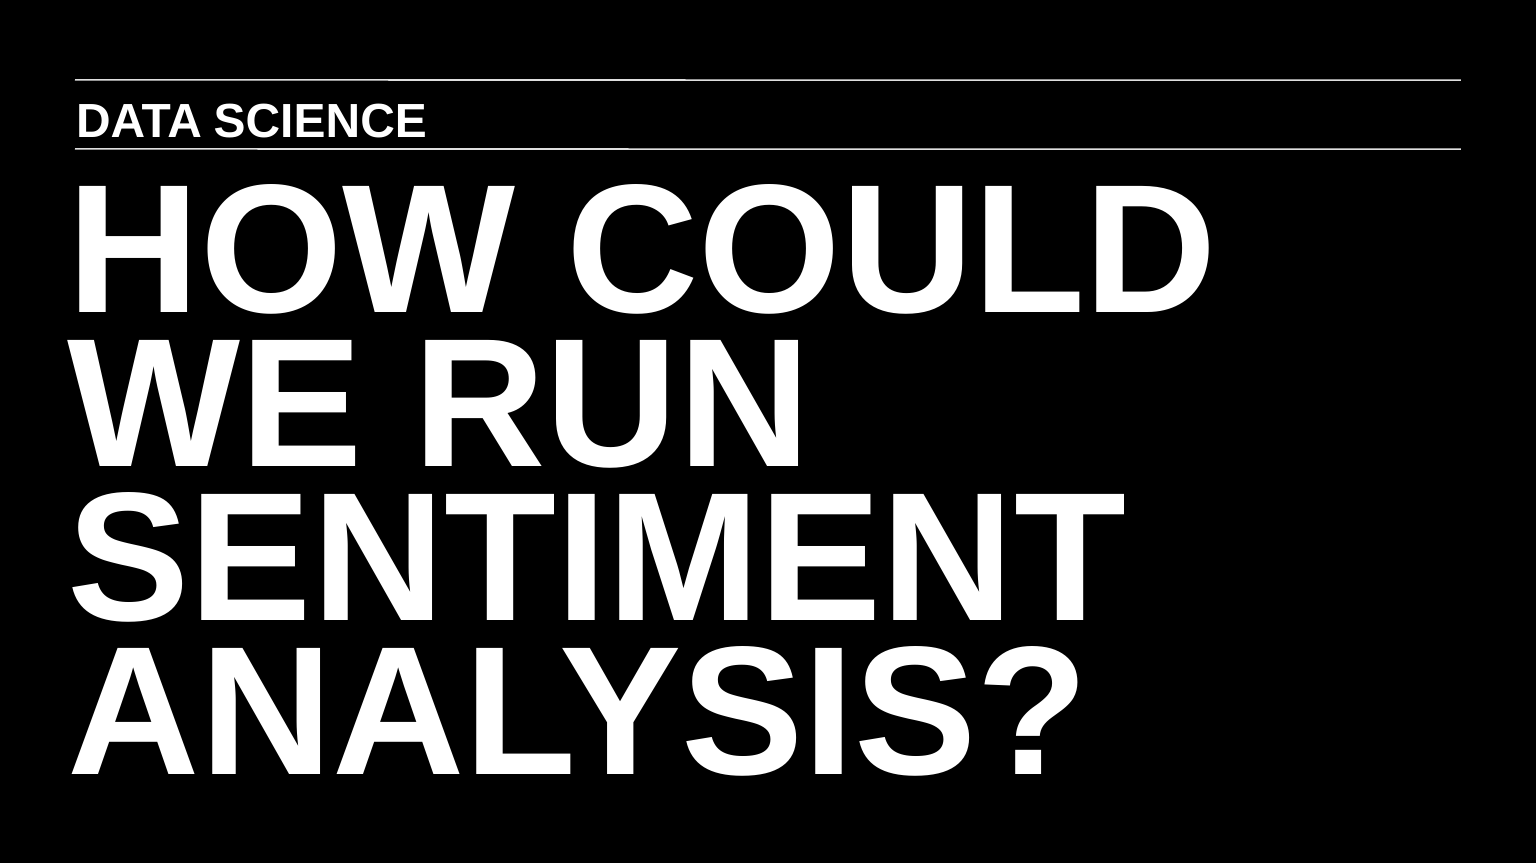

DATA SCIENCE
# HOW COULD WE RUN SENTIMENT ANALYSIS?